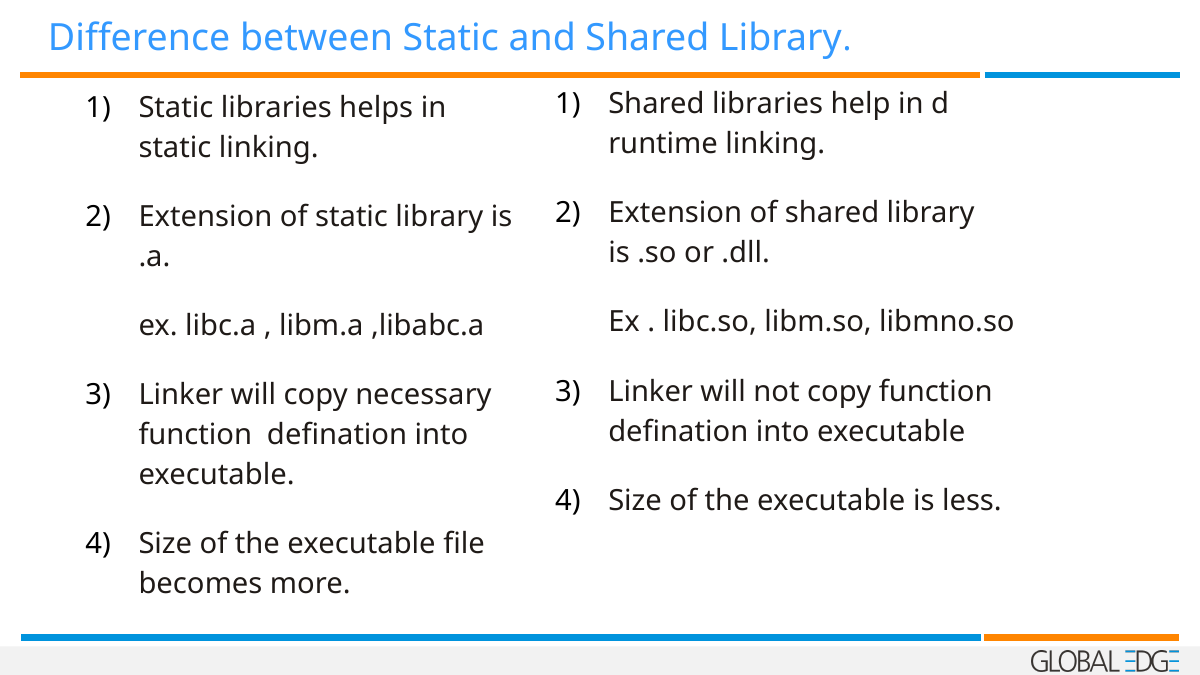

# Difference between Static and Shared Library.
Shared libraries help in d runtime linking.
Extension of shared library is .so or .dll.
Ex . libc.so, libm.so, libmno.so
Linker will not copy function defination into executable
Size of the executable is less.
Static libraries helps in static linking.
Extension of static library is .a.
ex. libc.a , libm.a ,libabc.a
Linker will copy necessary function defination into executable.
Size of the executable file becomes more.